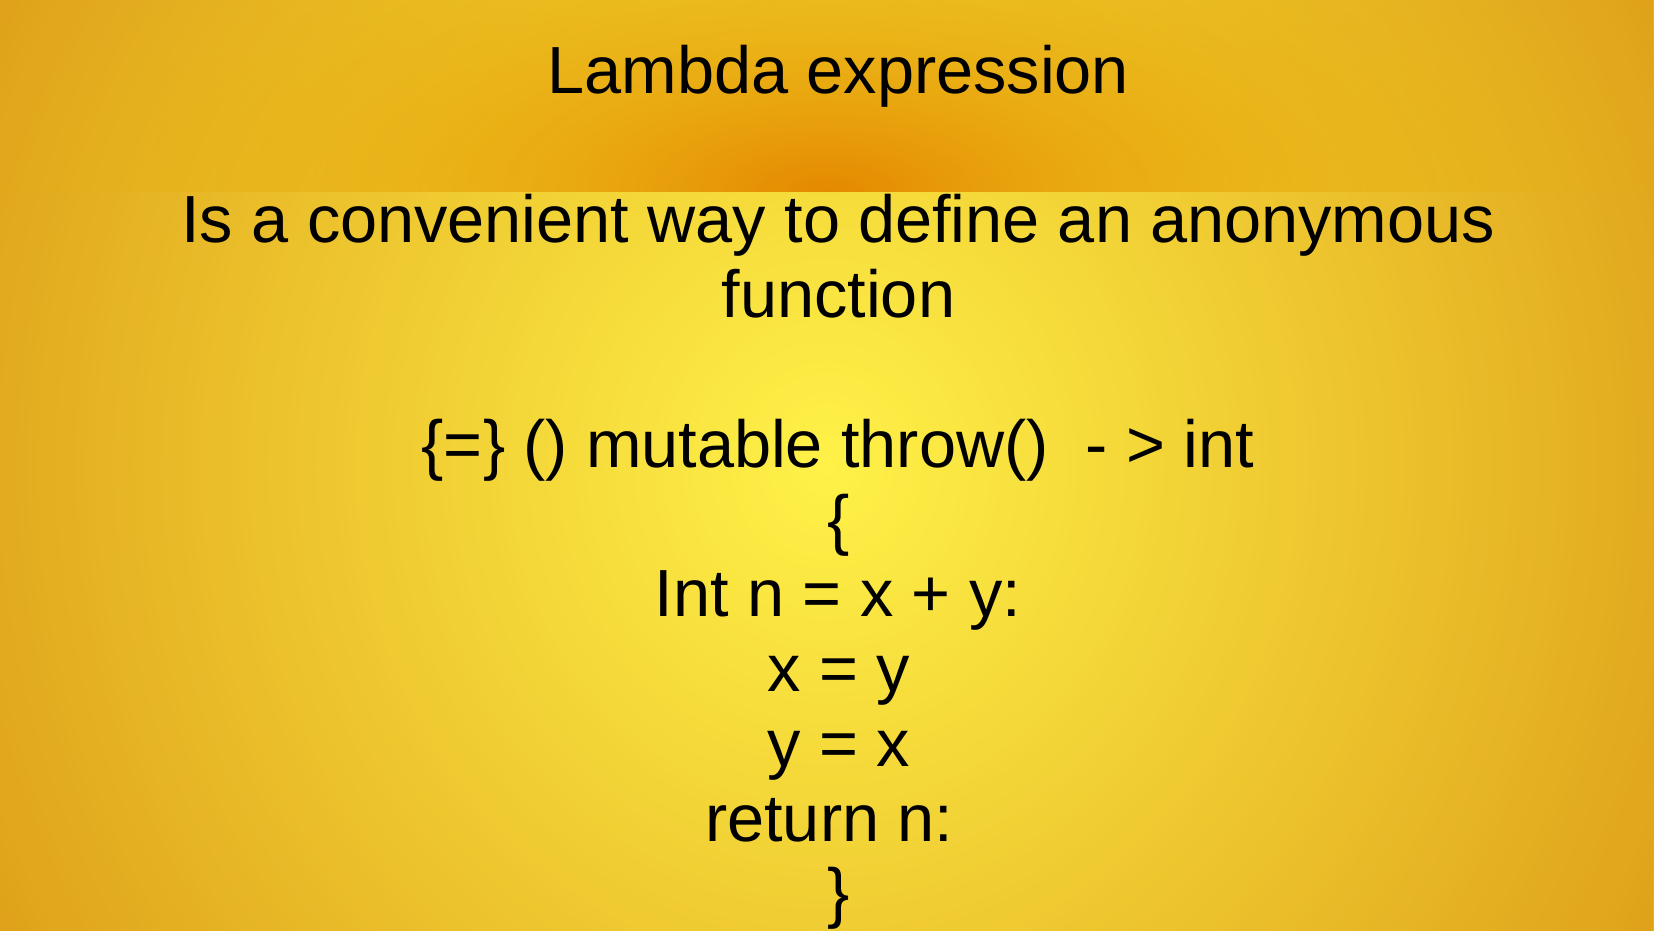

# Lambda expression
Is a convenient way to define an anonymous function
{=} () mutable throw() - > int
{
Int n = x + y:
x = y
y = x
return n:
}